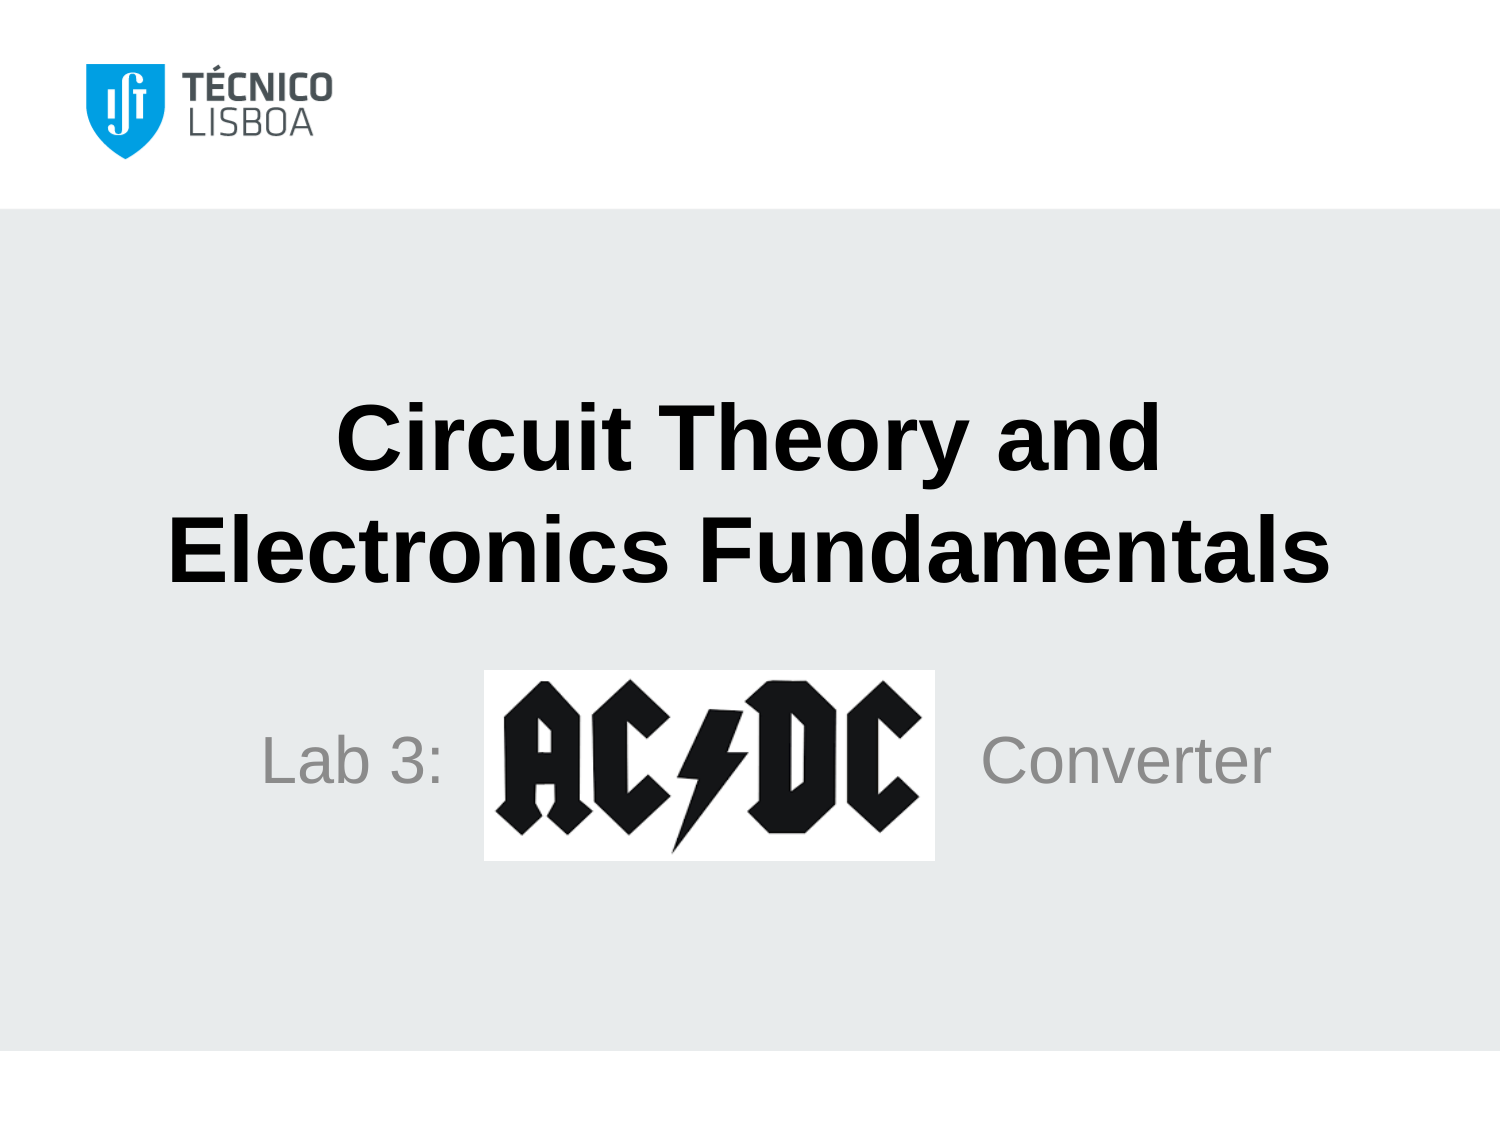

Circuit Theory and Electronics Fundamentals
# Lab 3: Converter